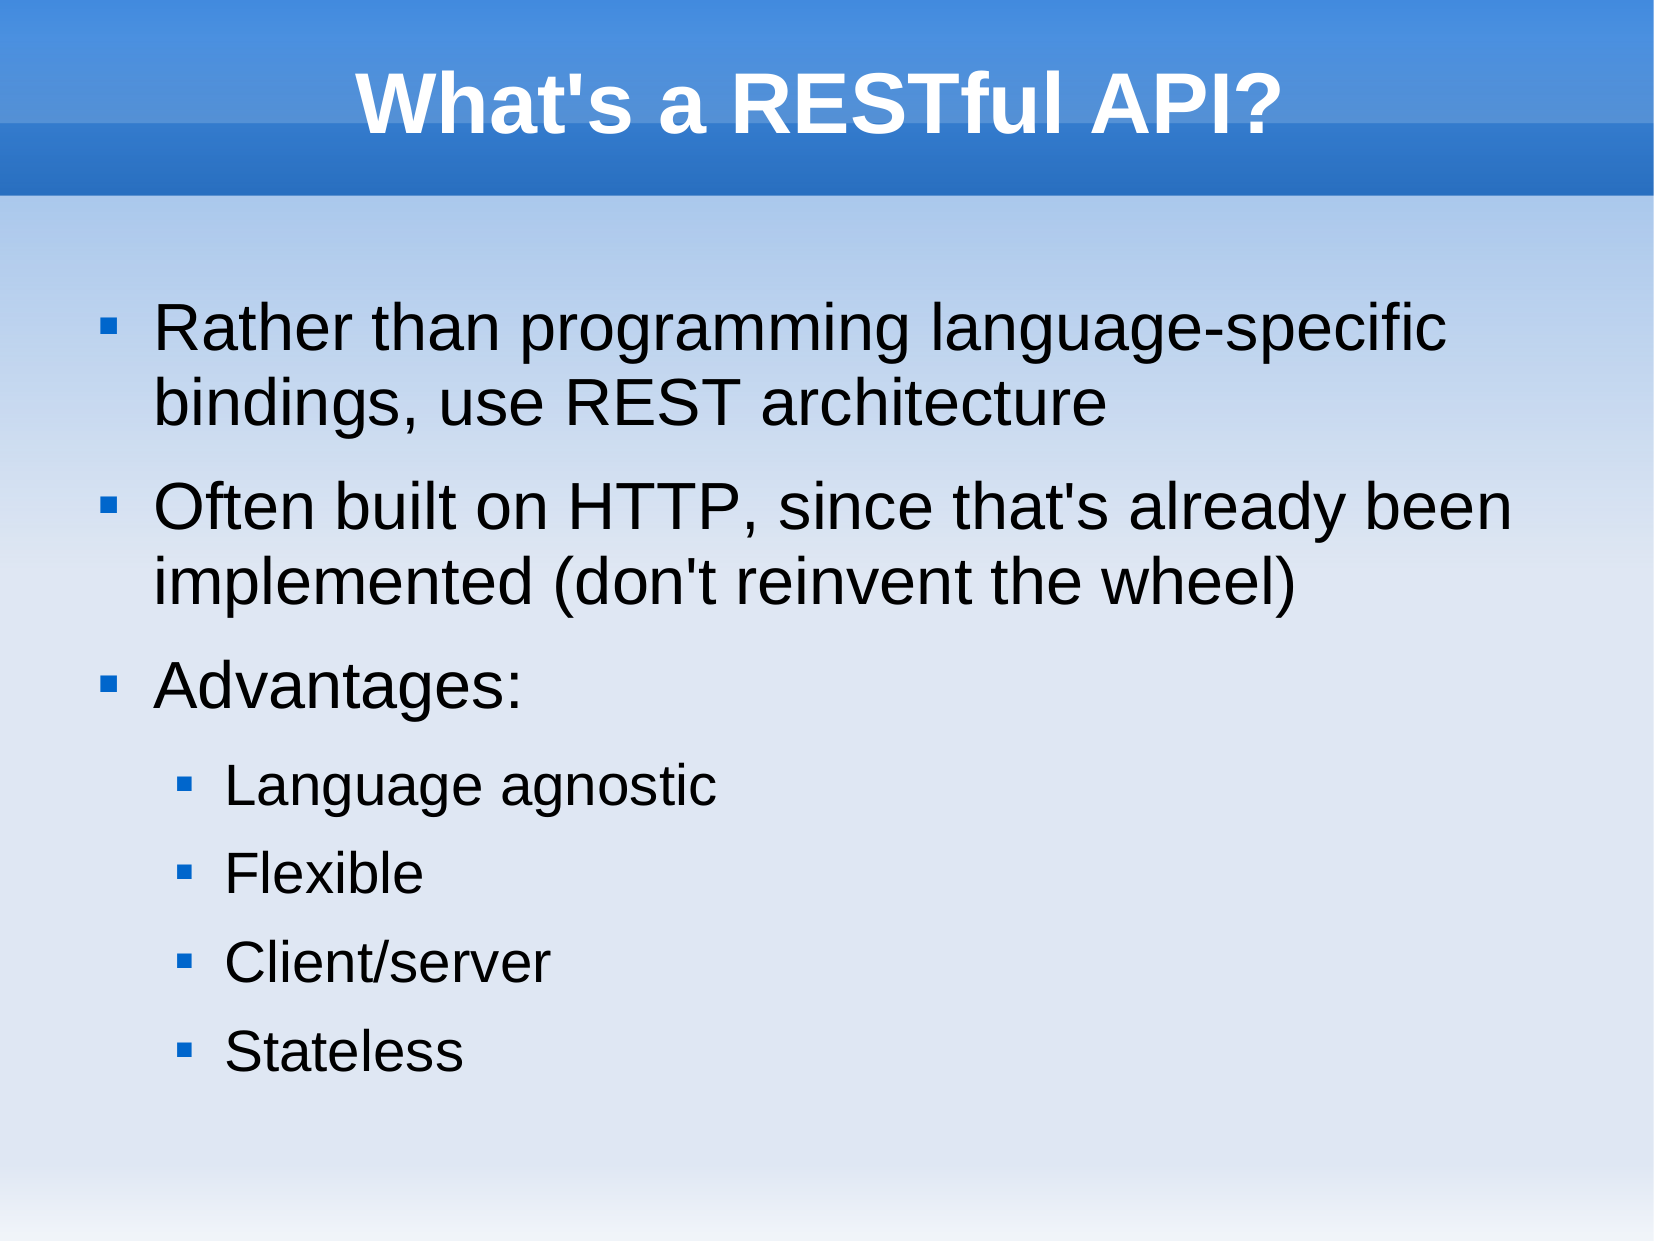

# What's a RESTful API?
Rather than programming language-specific bindings, use REST architecture
Often built on HTTP, since that's already been implemented (don't reinvent the wheel)
Advantages:
Language agnostic
Flexible
Client/server
Stateless